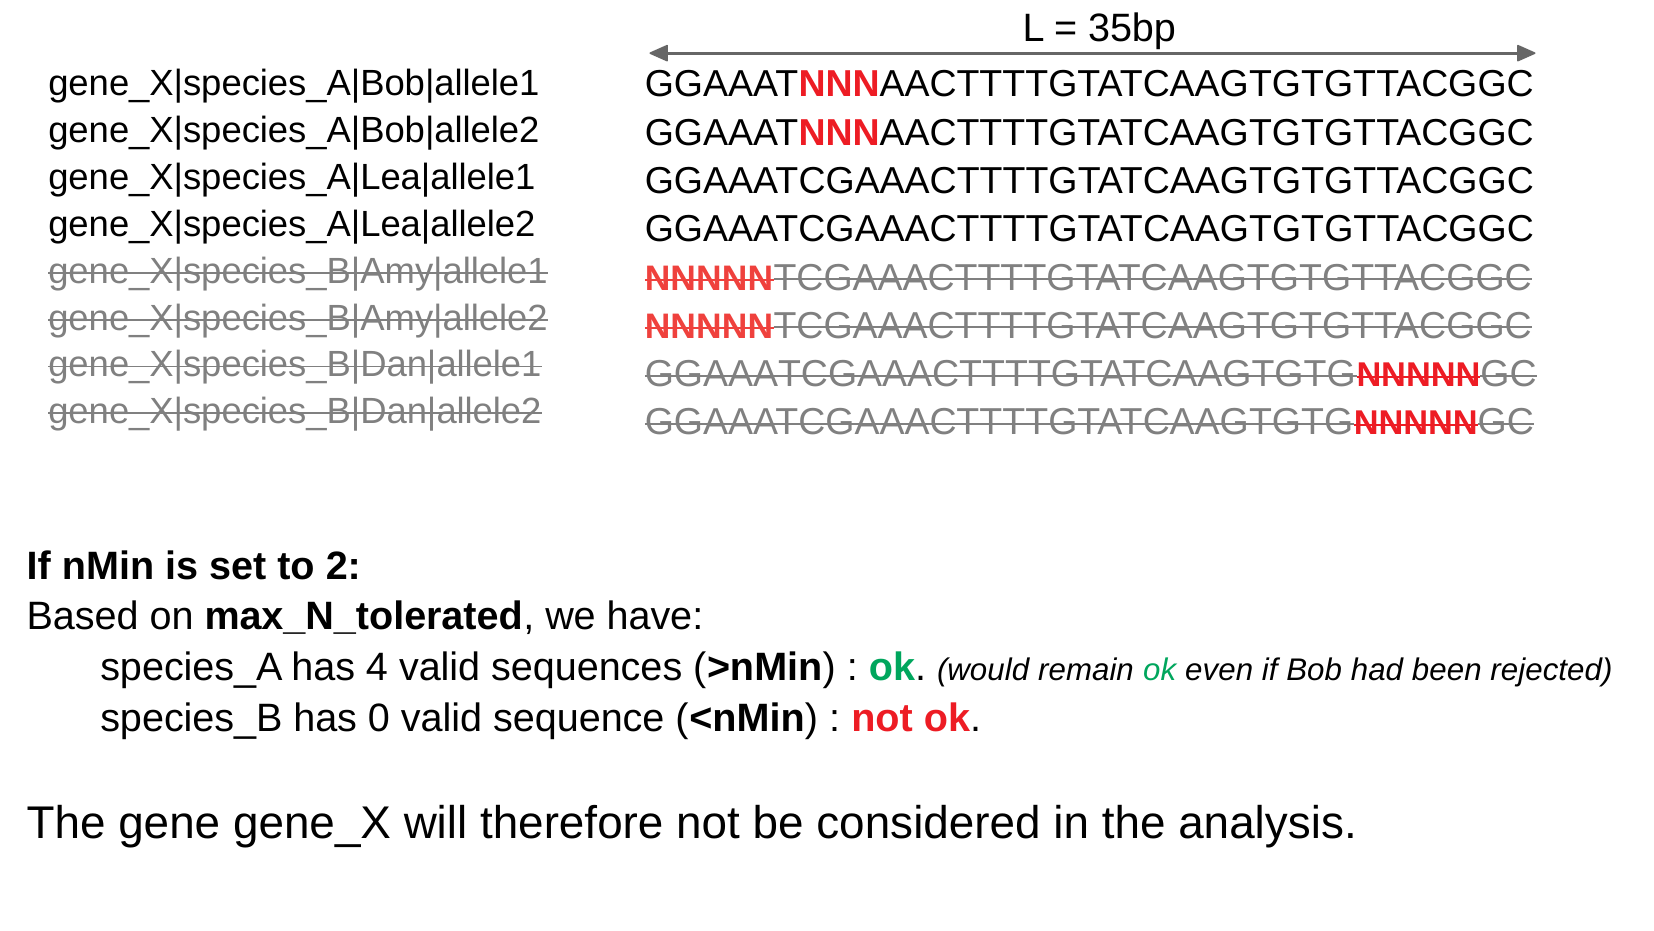

L = 35bp
gene_X|species_A|Bob|allele1
gene_X|species_A|Bob|allele2
gene_X|species_A|Lea|allele1
gene_X|species_A|Lea|allele2
gene_X|species_B|Amy|allele1
gene_X|species_B|Amy|allele2
gene_X|species_B|Dan|allele1
gene_X|species_B|Dan|allele2
GGAAATNNNAACTTTTGTATCAAGTGTGTTACGGC
GGAAATNNNAACTTTTGTATCAAGTGTGTTACGGC
GGAAATCGAAACTTTTGTATCAAGTGTGTTACGGC
GGAAATCGAAACTTTTGTATCAAGTGTGTTACGGCNNNNNTCGAAACTTTTGTATCAAGTGTGTTACGGC
NNNNNTCGAAACTTTTGTATCAAGTGTGTTACGGC
GGAAATCGAAACTTTTGTATCAAGTGTGNNNNNGC
GGAAATCGAAACTTTTGTATCAAGTGTGNNNNNGC
If nMin is set to 2:
Based on max_N_tolerated, we have:
	species_A has 4 valid sequences (>nMin) : ok. (would remain ok even if Bob had been rejected)
	species_B has 0 valid sequence (<nMin) : not ok.
The gene gene_X will therefore not be considered in the analysis.